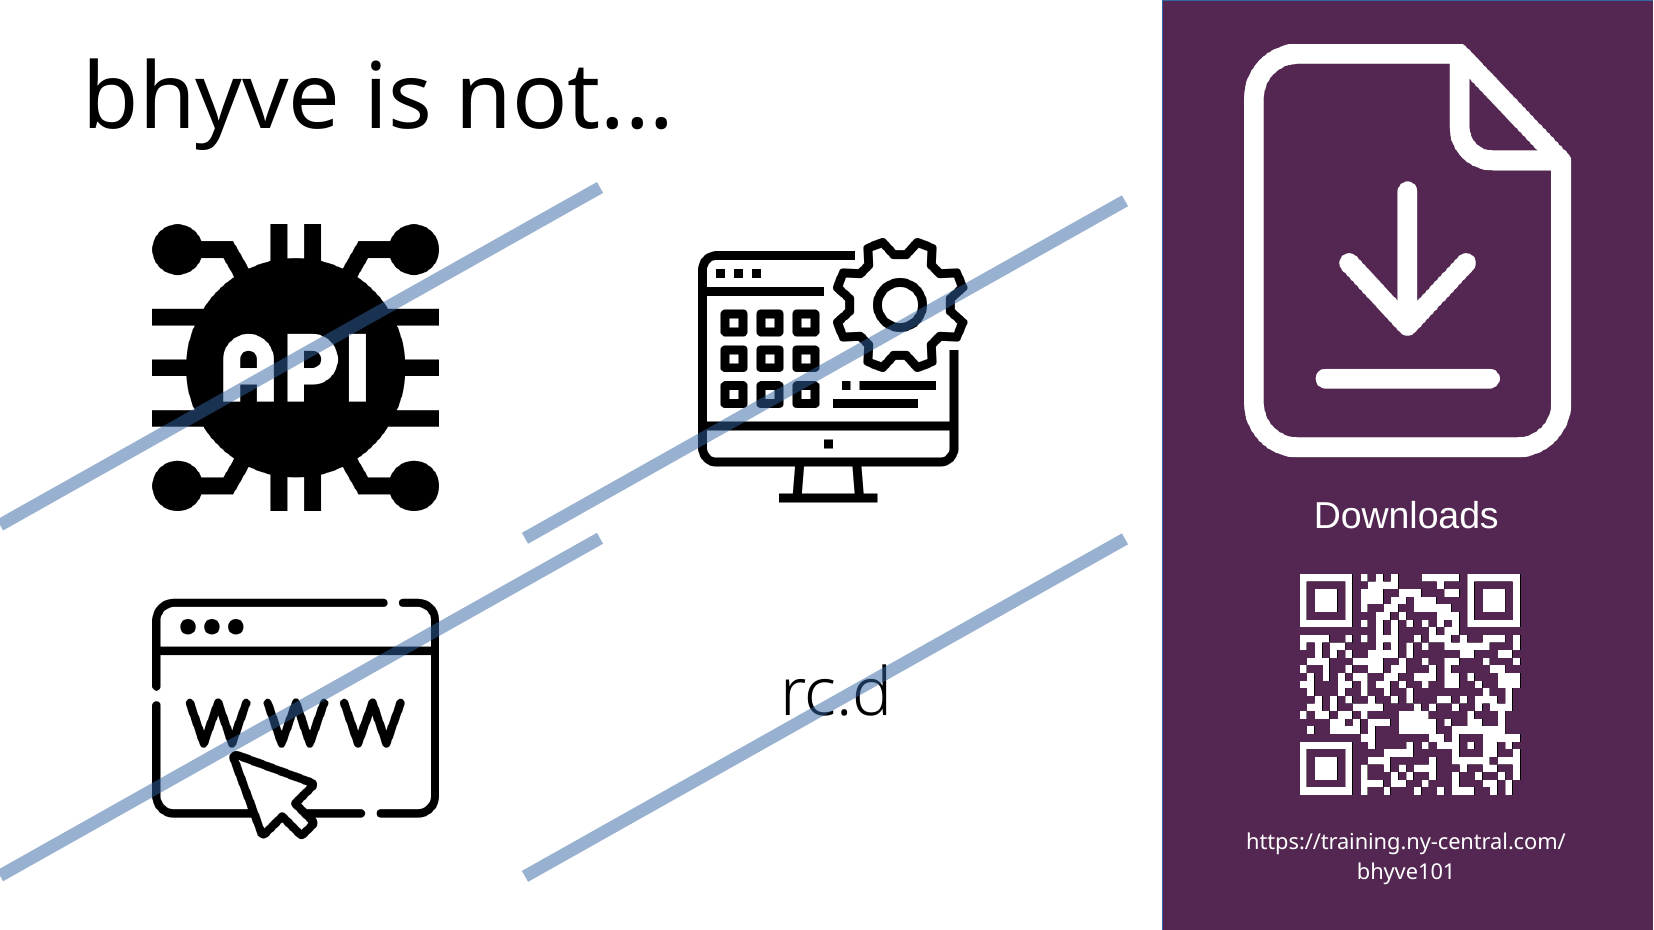

# bhyve is not...
Downloads
 rc.d
https://training.ny-central.com/bhyve101